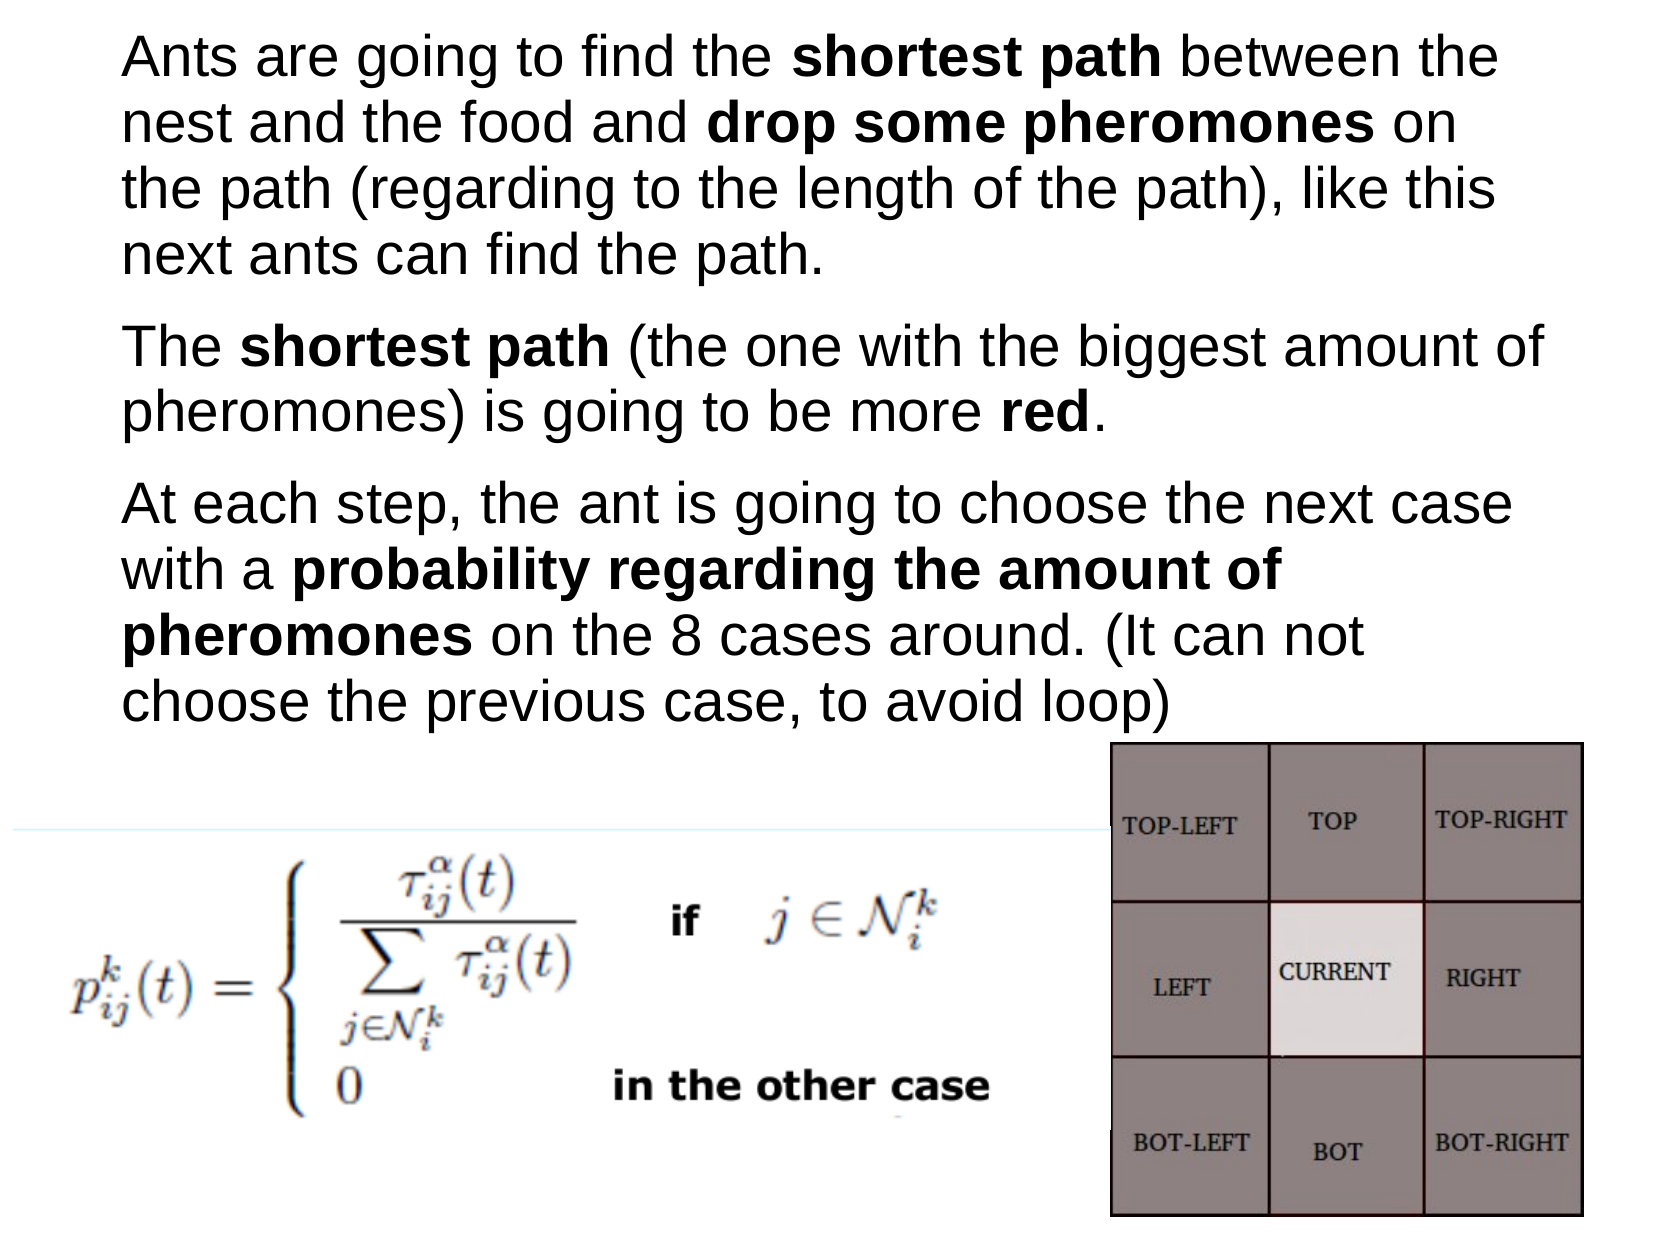

# Ants are going to find the shortest path between the nest and the food and drop some pheromones on the path (regarding to the length of the path), like this next ants can find the path.
The shortest path (the one with the biggest amount of pheromones) is going to be more red.
At each step, the ant is going to choose the next case with a probability regarding the amount of pheromones on the 8 cases around. (It can not choose the previous case, to avoid loop)